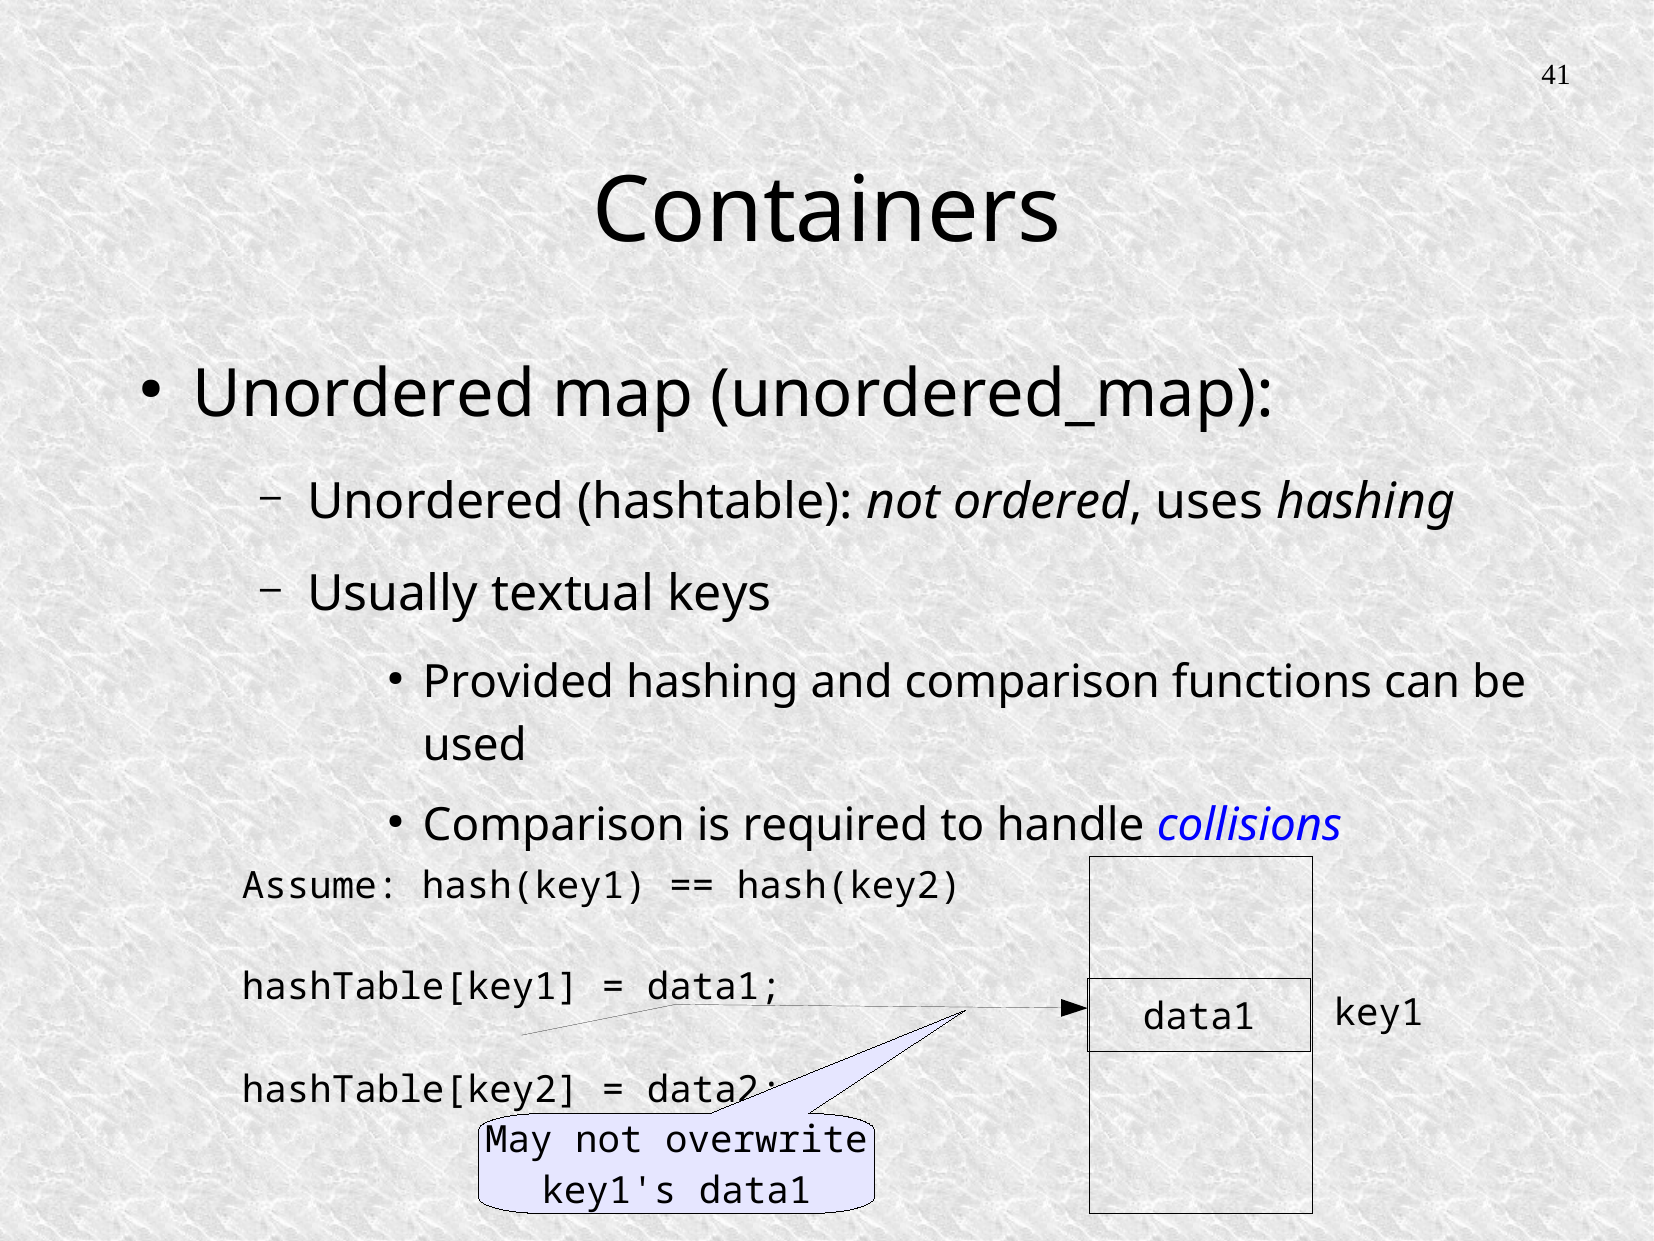

41
# Containers
Unordered map (unordered_map):
Unordered (hashtable): not ordered, uses hashing
Usually textual keys
Provided hashing and comparison functions can be used
Comparison is required to handle collisions
Assume: hash(key1) == hash(key2)
hashTable[key1] = data1;
hashTable[key2] = data2;
data1
key1
May not overwrite
key1's data1